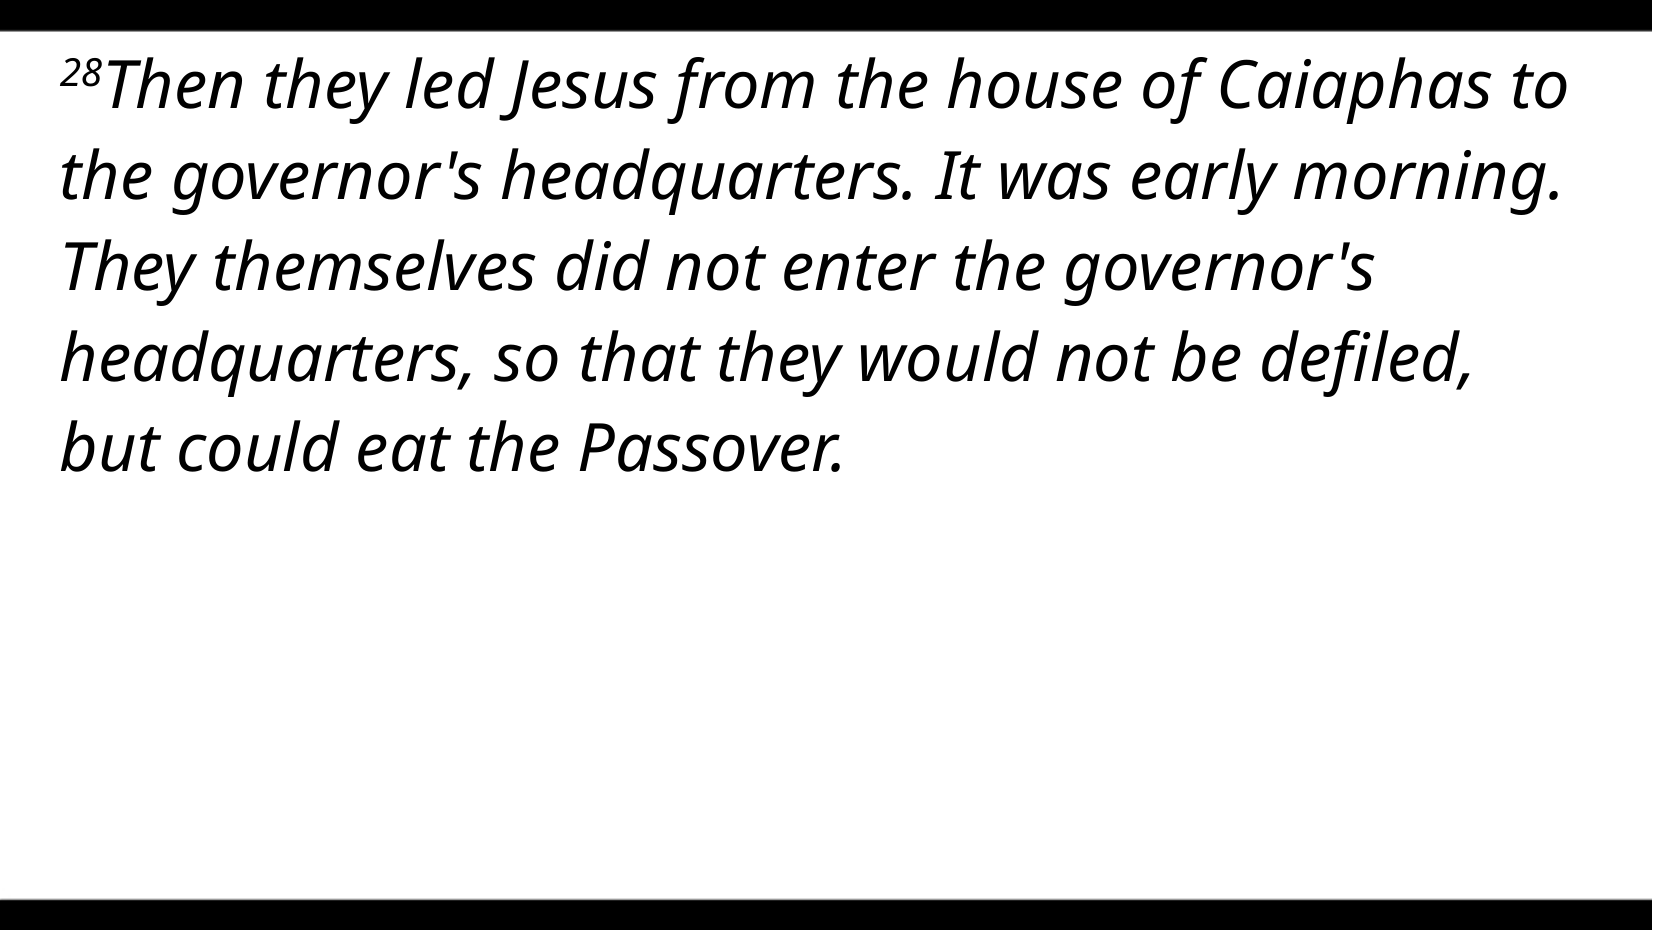

28Then they led Jesus from the house of Caiaphas to the governor's headquarters. It was early morning. They themselves did not enter the governor's headquarters, so that they would not be defiled, but could eat the Passover.